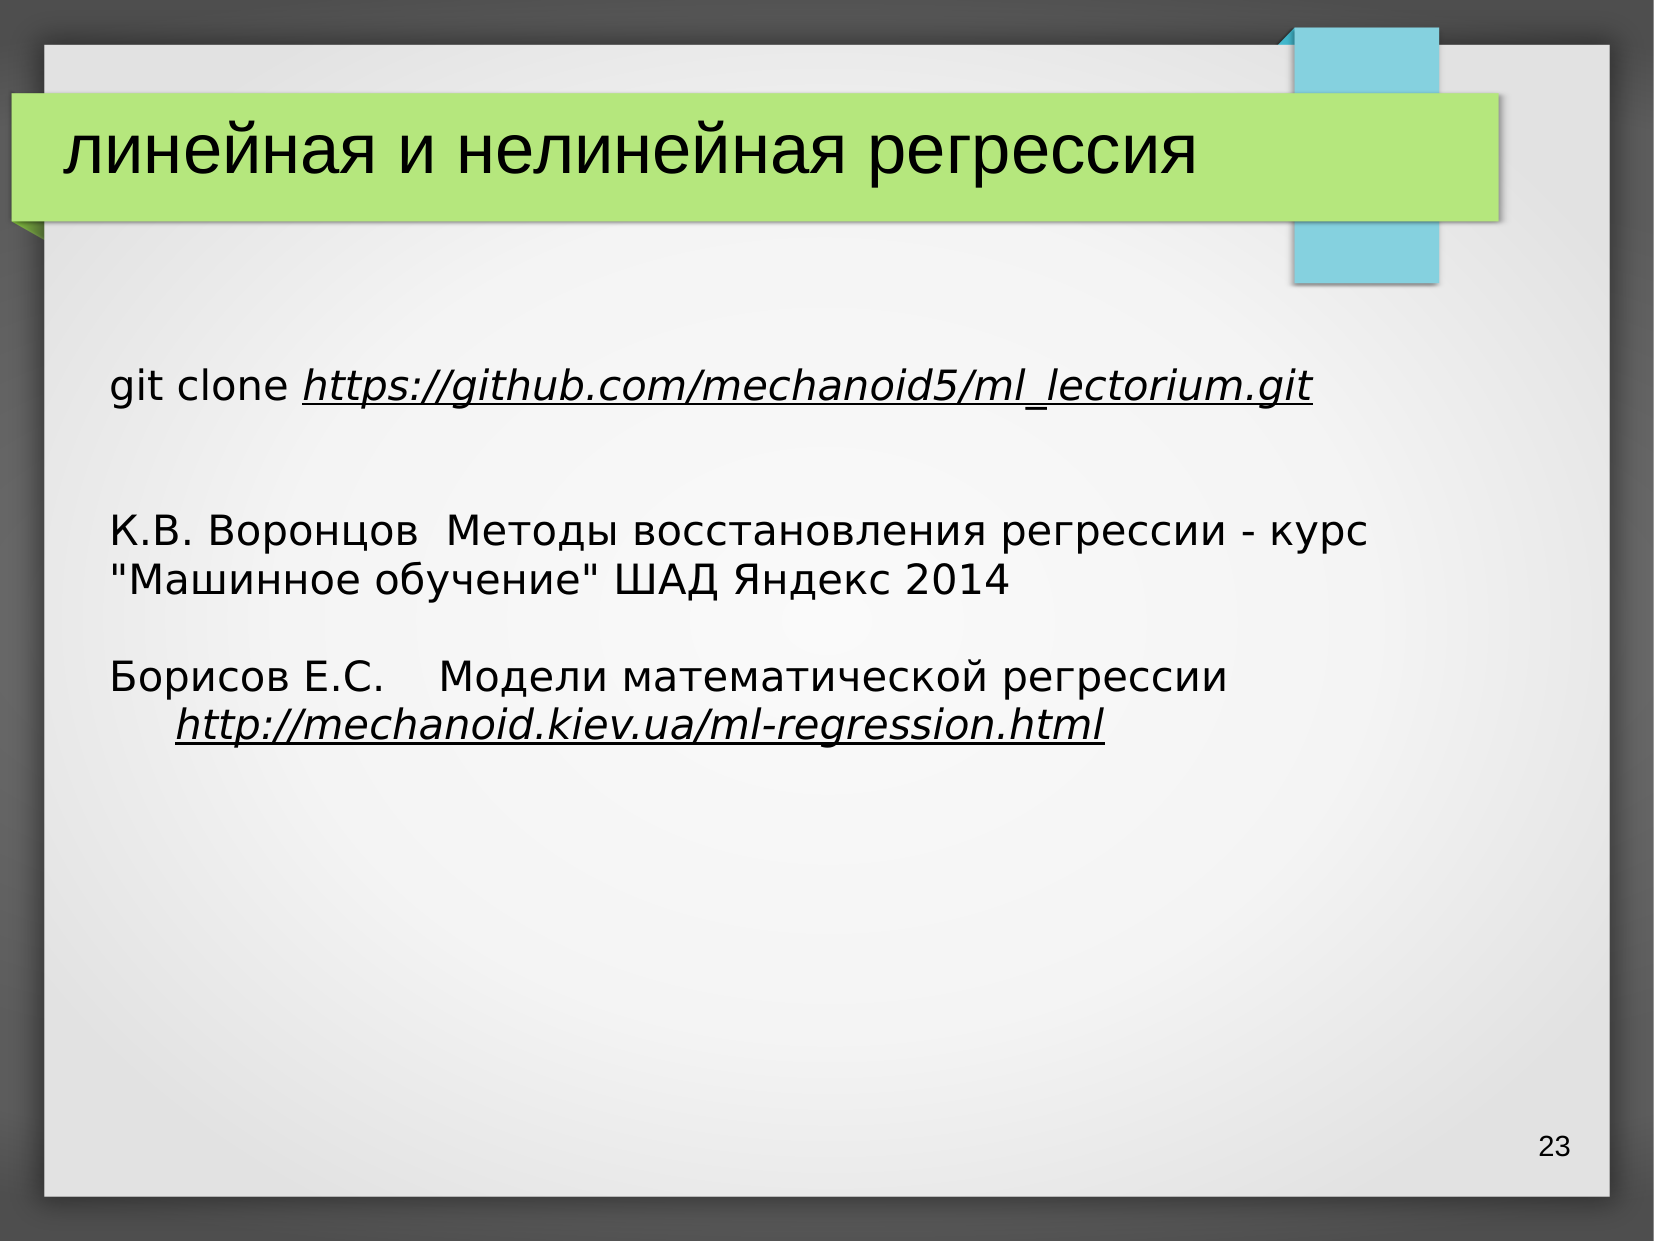

# линейная и нелинейная регрессия
git clone https://github.com/mechanoid5/ml_lectorium.git
К.В. Воронцов Методы восстановления регрессии - курс "Машинное обучение" ШАД Яндекс 2014
Борисов Е.С. Модели математической регрессии
 http://mechanoid.kiev.ua/ml-regression.html
23